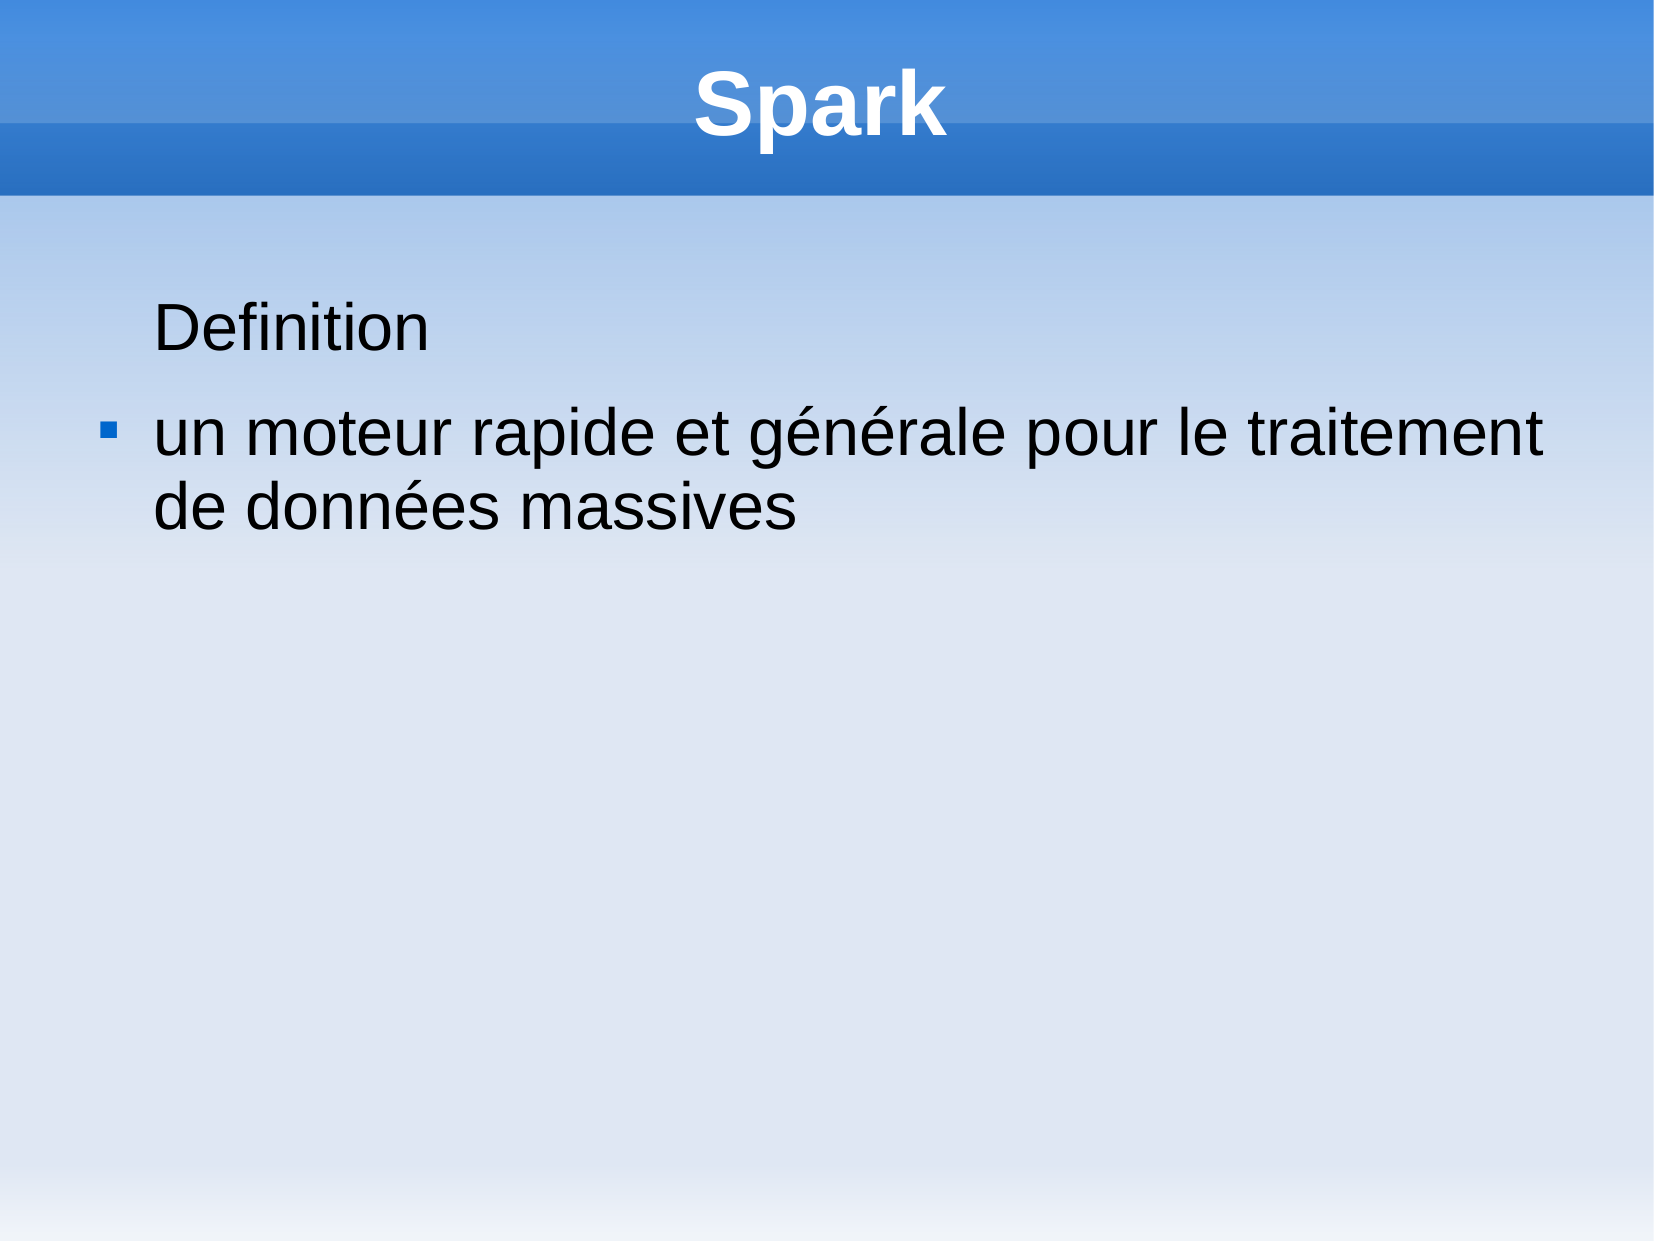

# Spark
Definition
un moteur rapide et générale pour le traitement de données massives